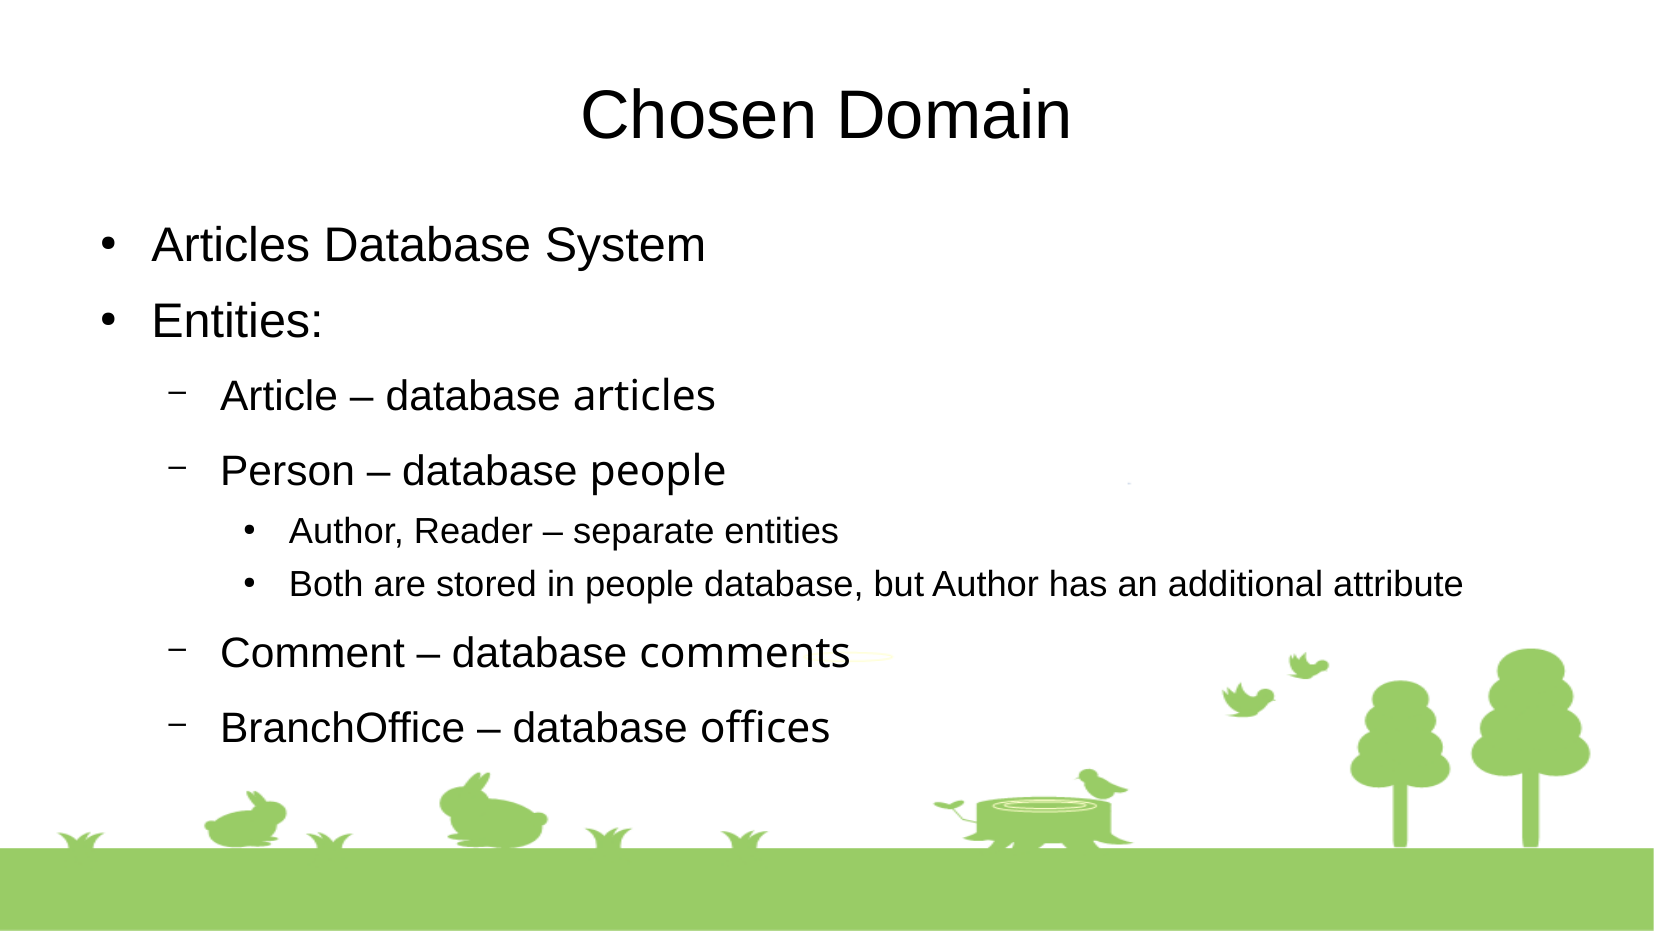

# Chosen Domain
Articles Database System
Entities:
Article – database articles
Person – database people
Author, Reader – separate entities
Both are stored in people database, but Author has an additional attribute
Comment – database comments
BranchOffice – database offices